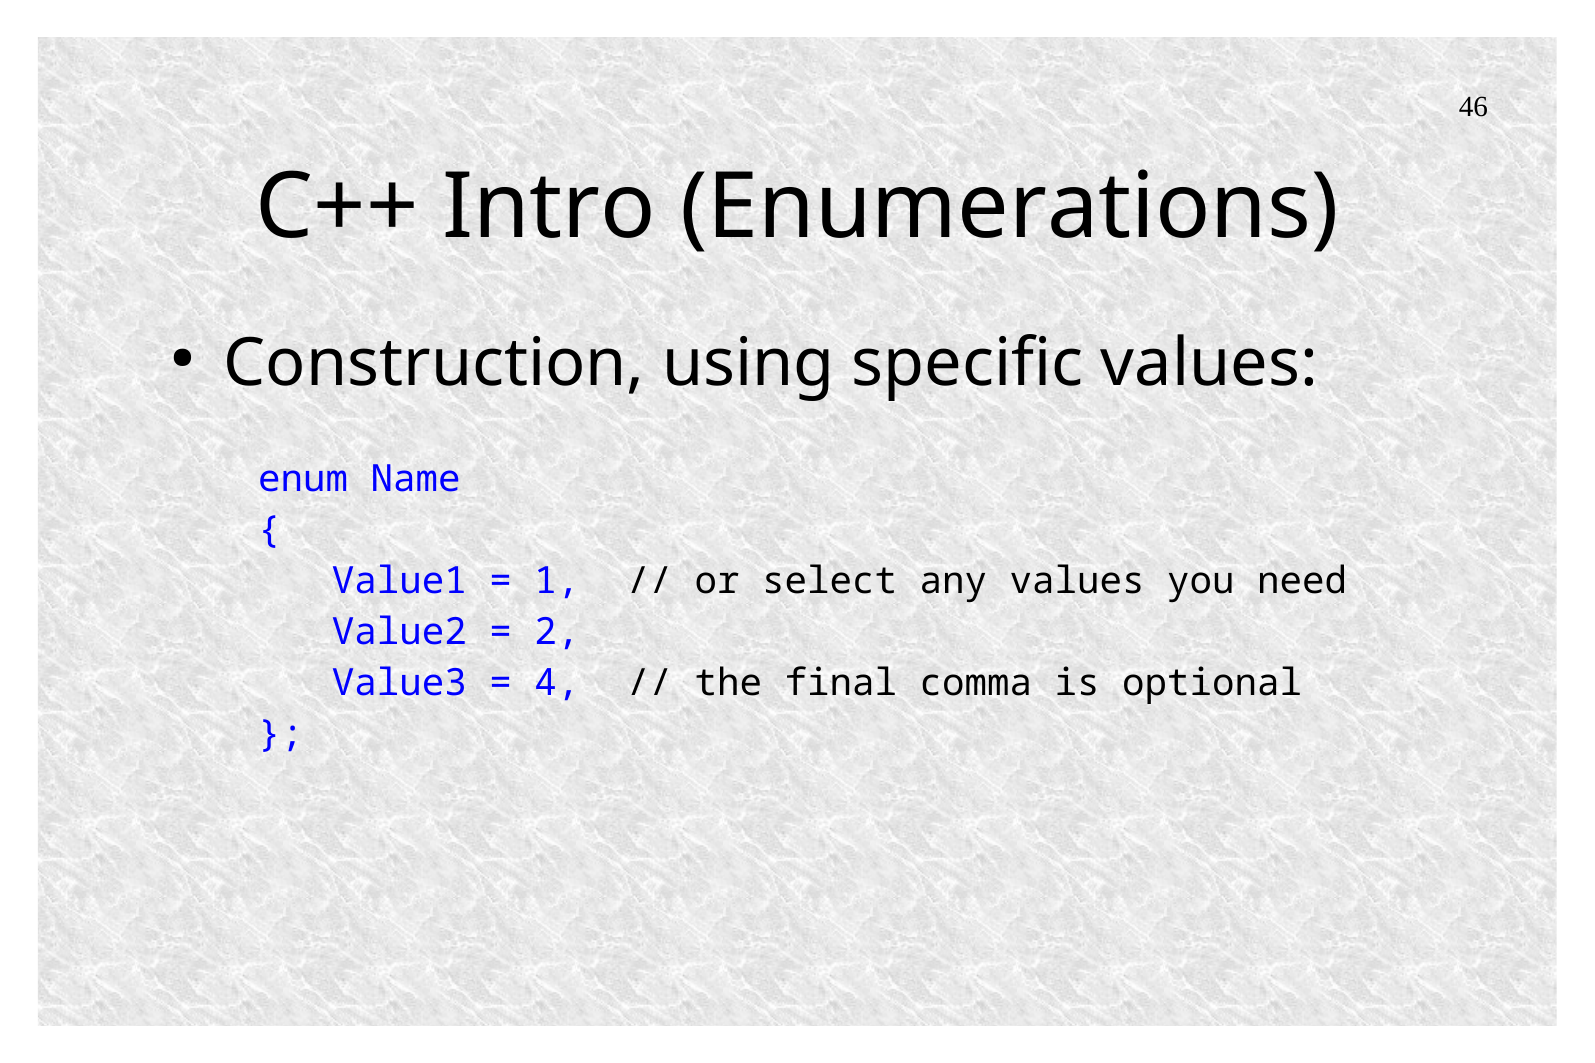

46
# C++ Intro (Enumerations)
Construction, using specific values:
enum Name
{
	Value1 = 1,	// or select any values you need
	Value2 = 2,
	Value3 = 4,	// the final comma is optional
};